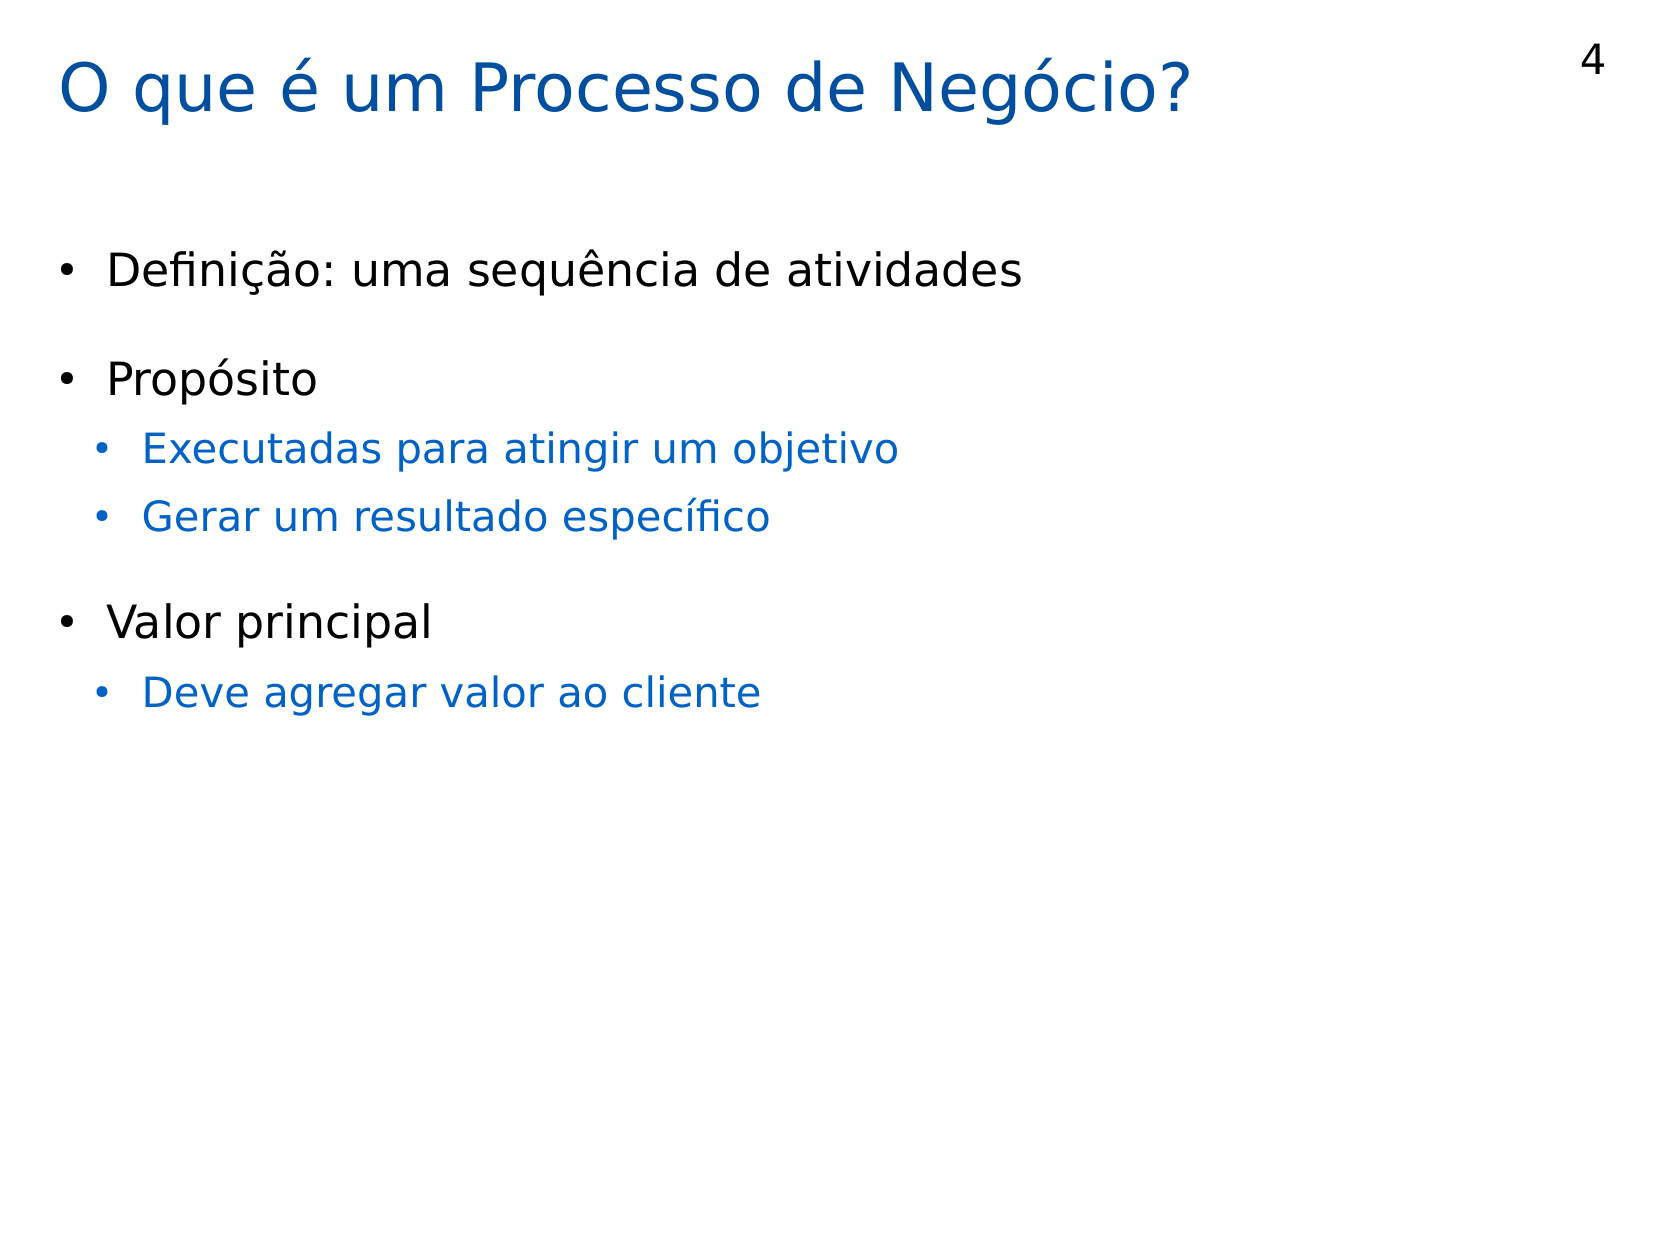

# O que é um Processo de Negócio?
4
Definição: uma sequência de atividades
Propósito
Executadas para atingir um objetivo
Gerar um resultado específico
Valor principal
Deve agregar valor ao cliente